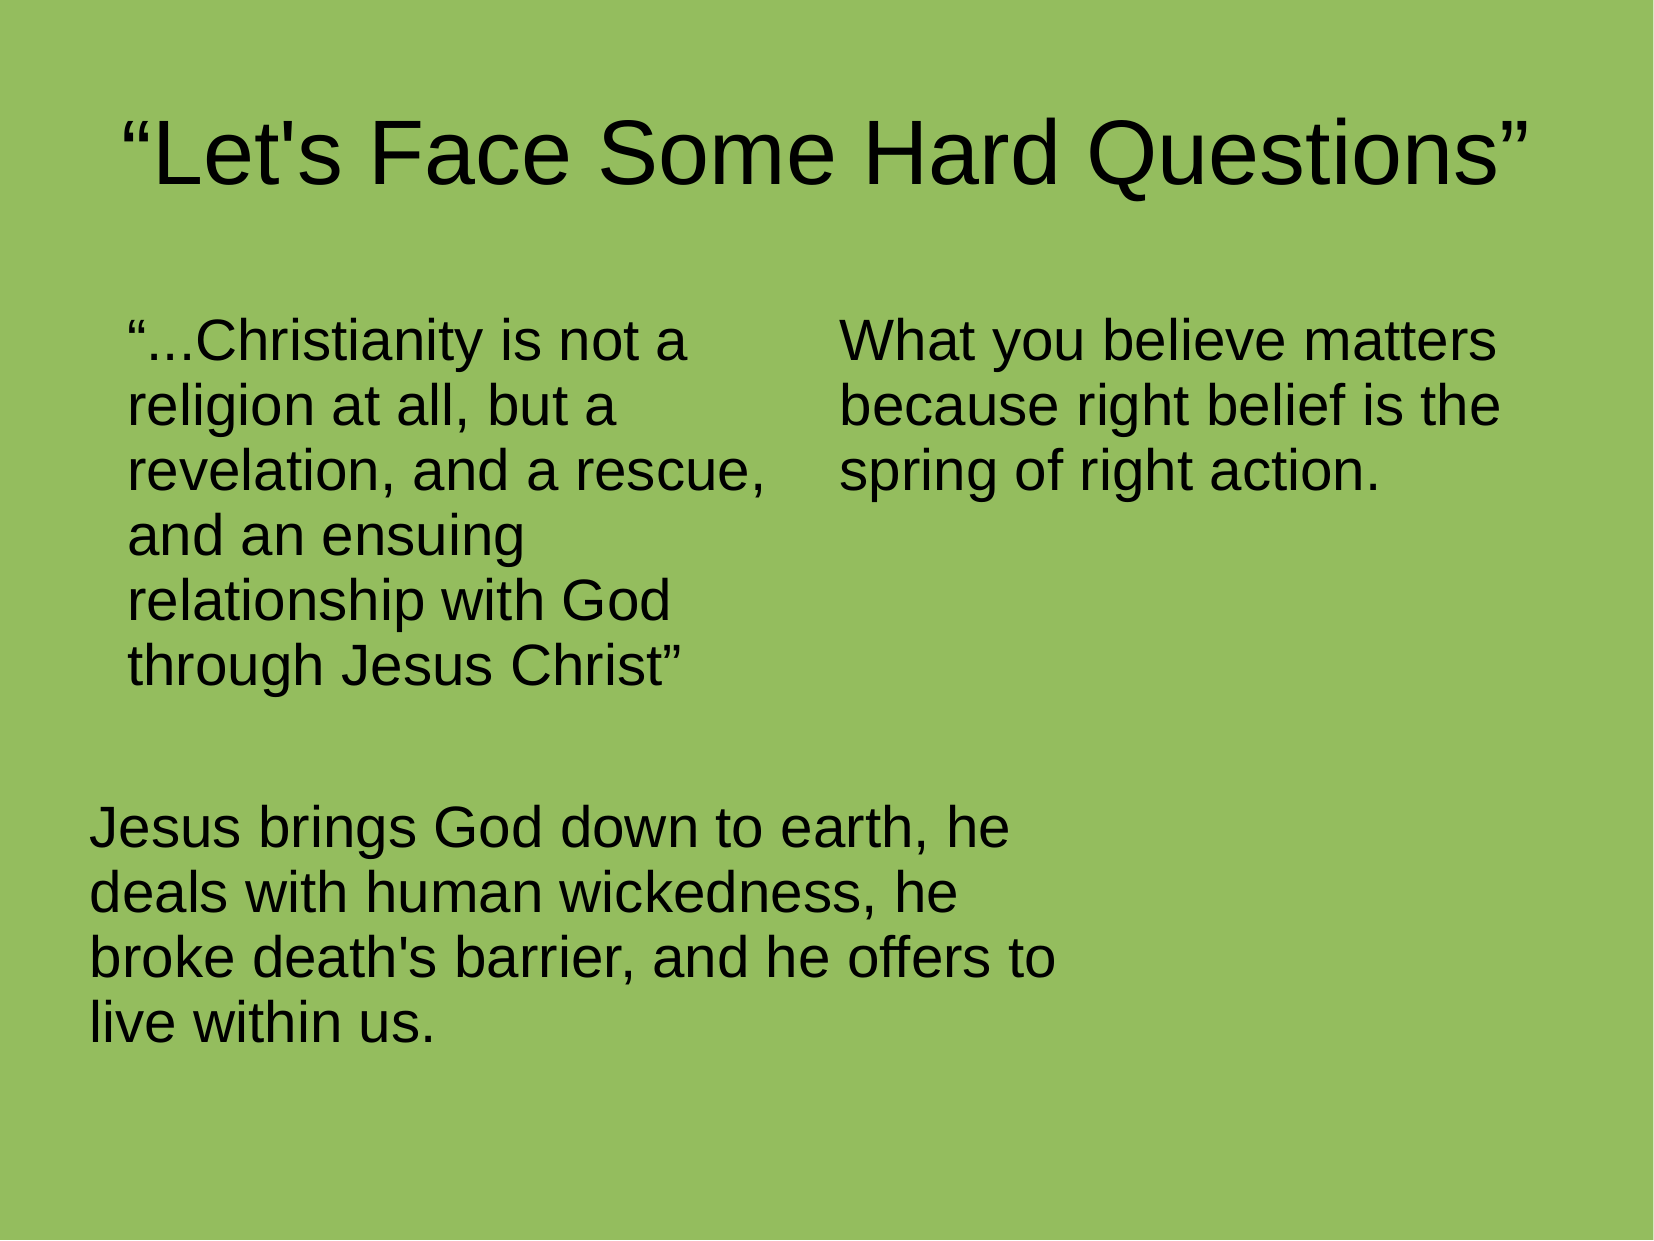

# “Let's Face Some Hard Questions”
“...Christianity is not a religion at all, but a revelation, and a rescue, and an ensuing relationship with God through Jesus Christ”
What you believe matters because right belief is the spring of right action.
Jesus brings God down to earth, he deals with human wickedness, he broke death's barrier, and he offers to live within us.